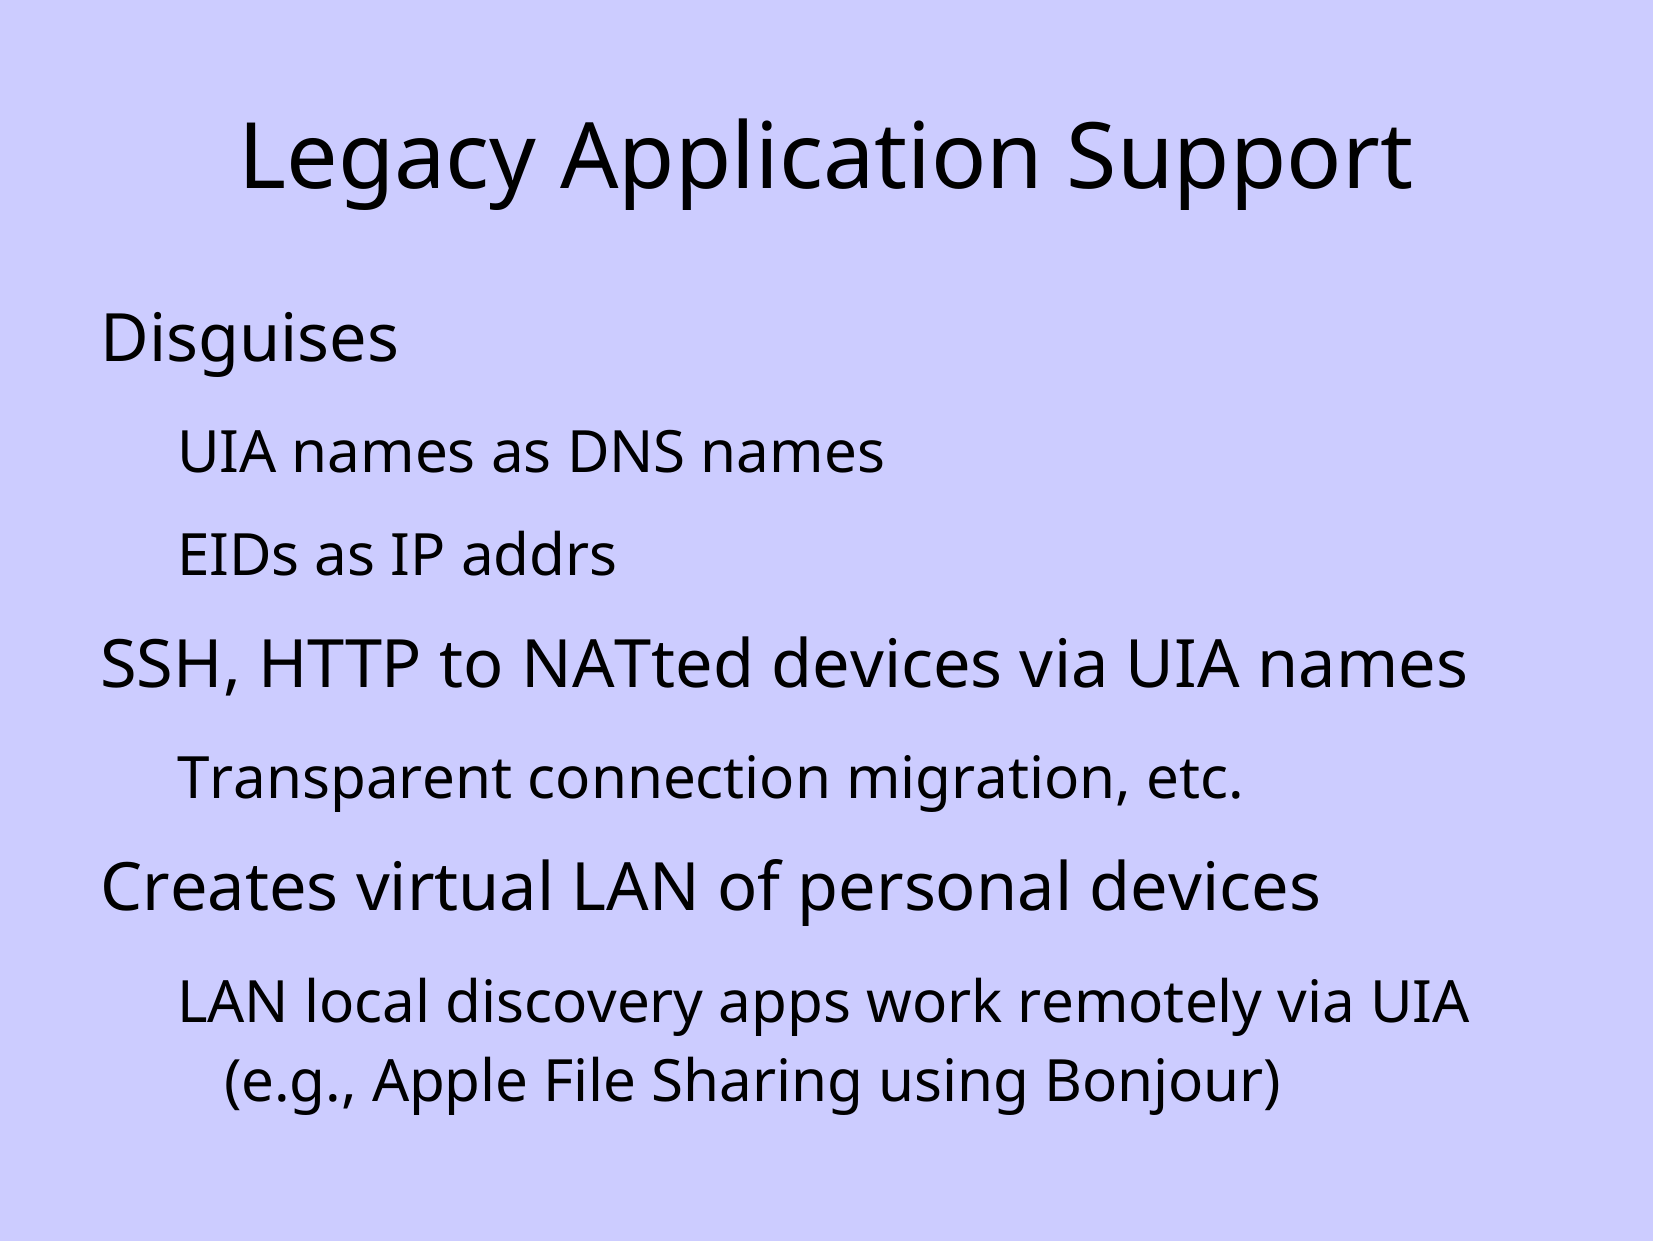

# Legacy Application Support
Disguises
UIA names as DNS names
EIDs as IP addrs
SSH, HTTP to NATted devices via UIA names
Transparent connection migration, etc.
Creates virtual LAN of personal devices
LAN local discovery apps work remotely via UIA
(e.g., Apple File Sharing using Bonjour)